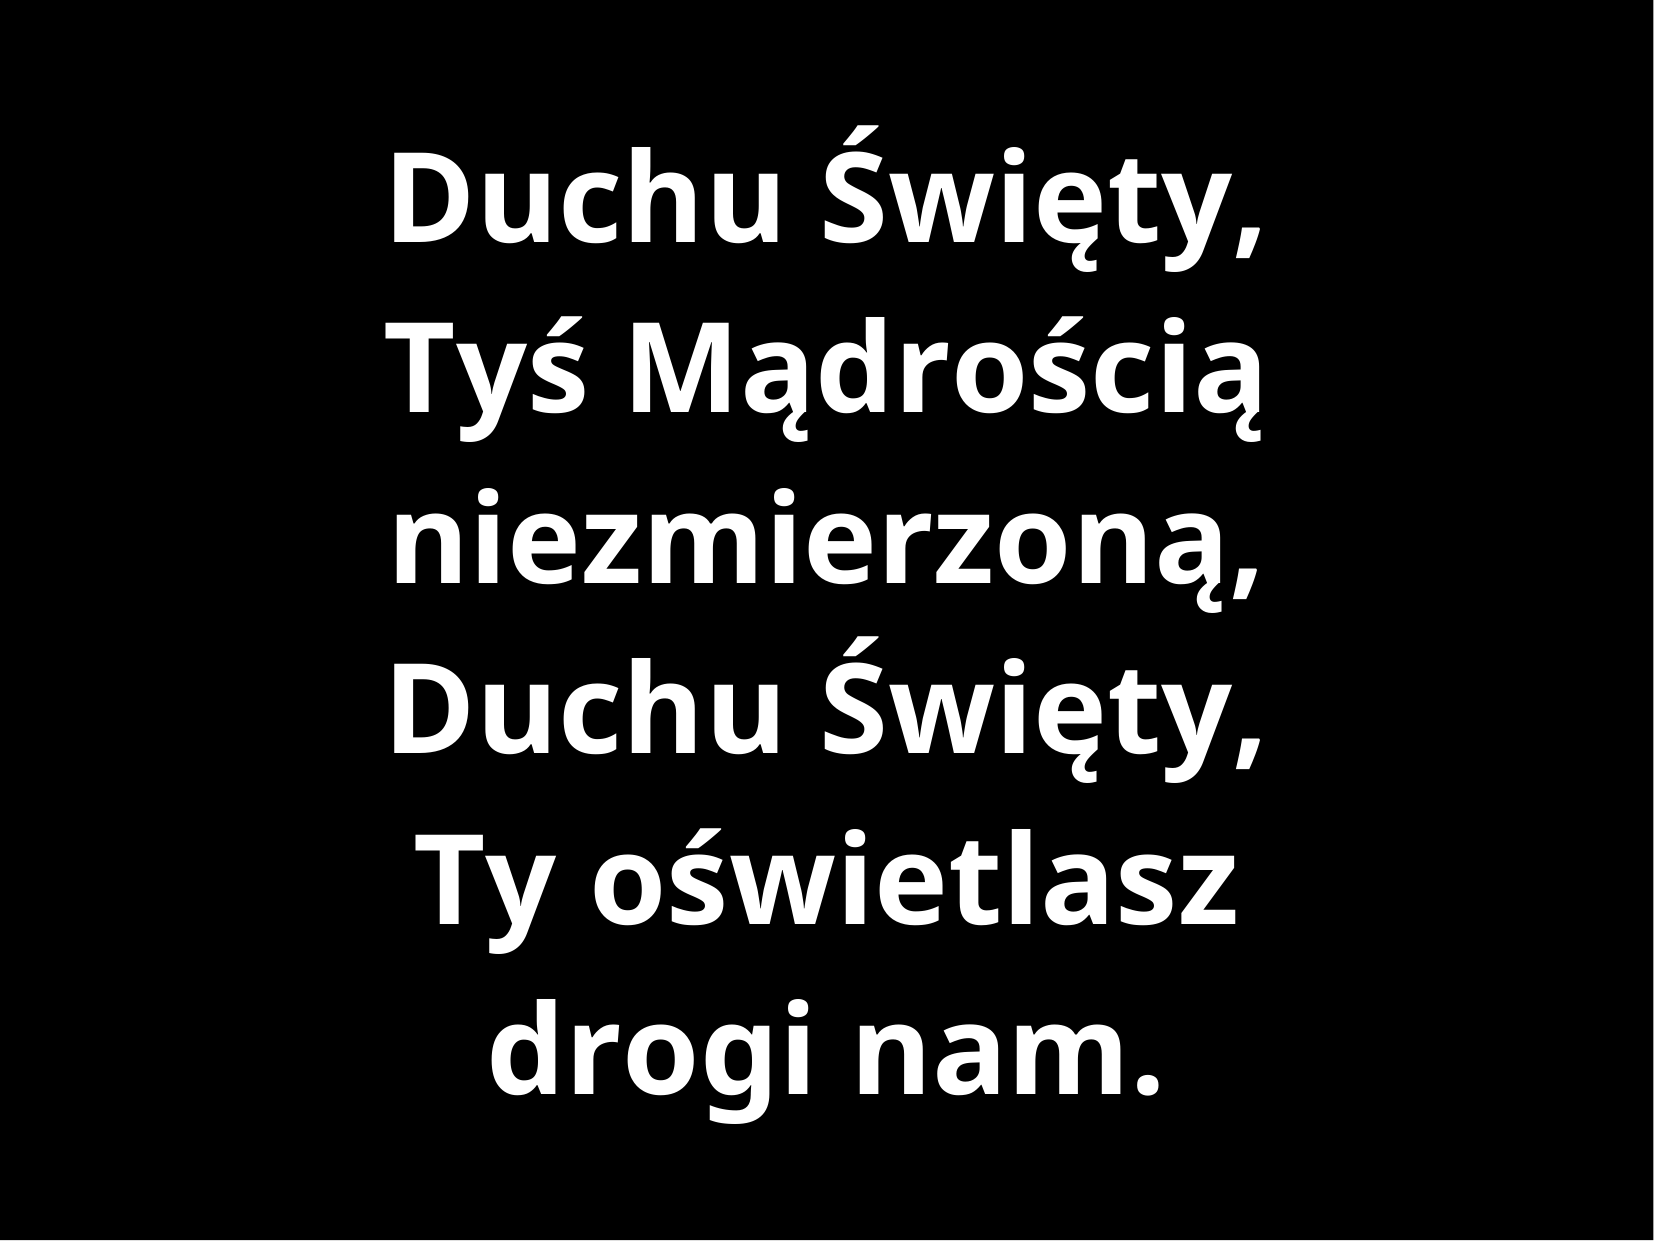

# Duchu Święty, Tyś Mądrością niezmierzoną, Duchu Święty, Ty oświetlasz drogi nam.